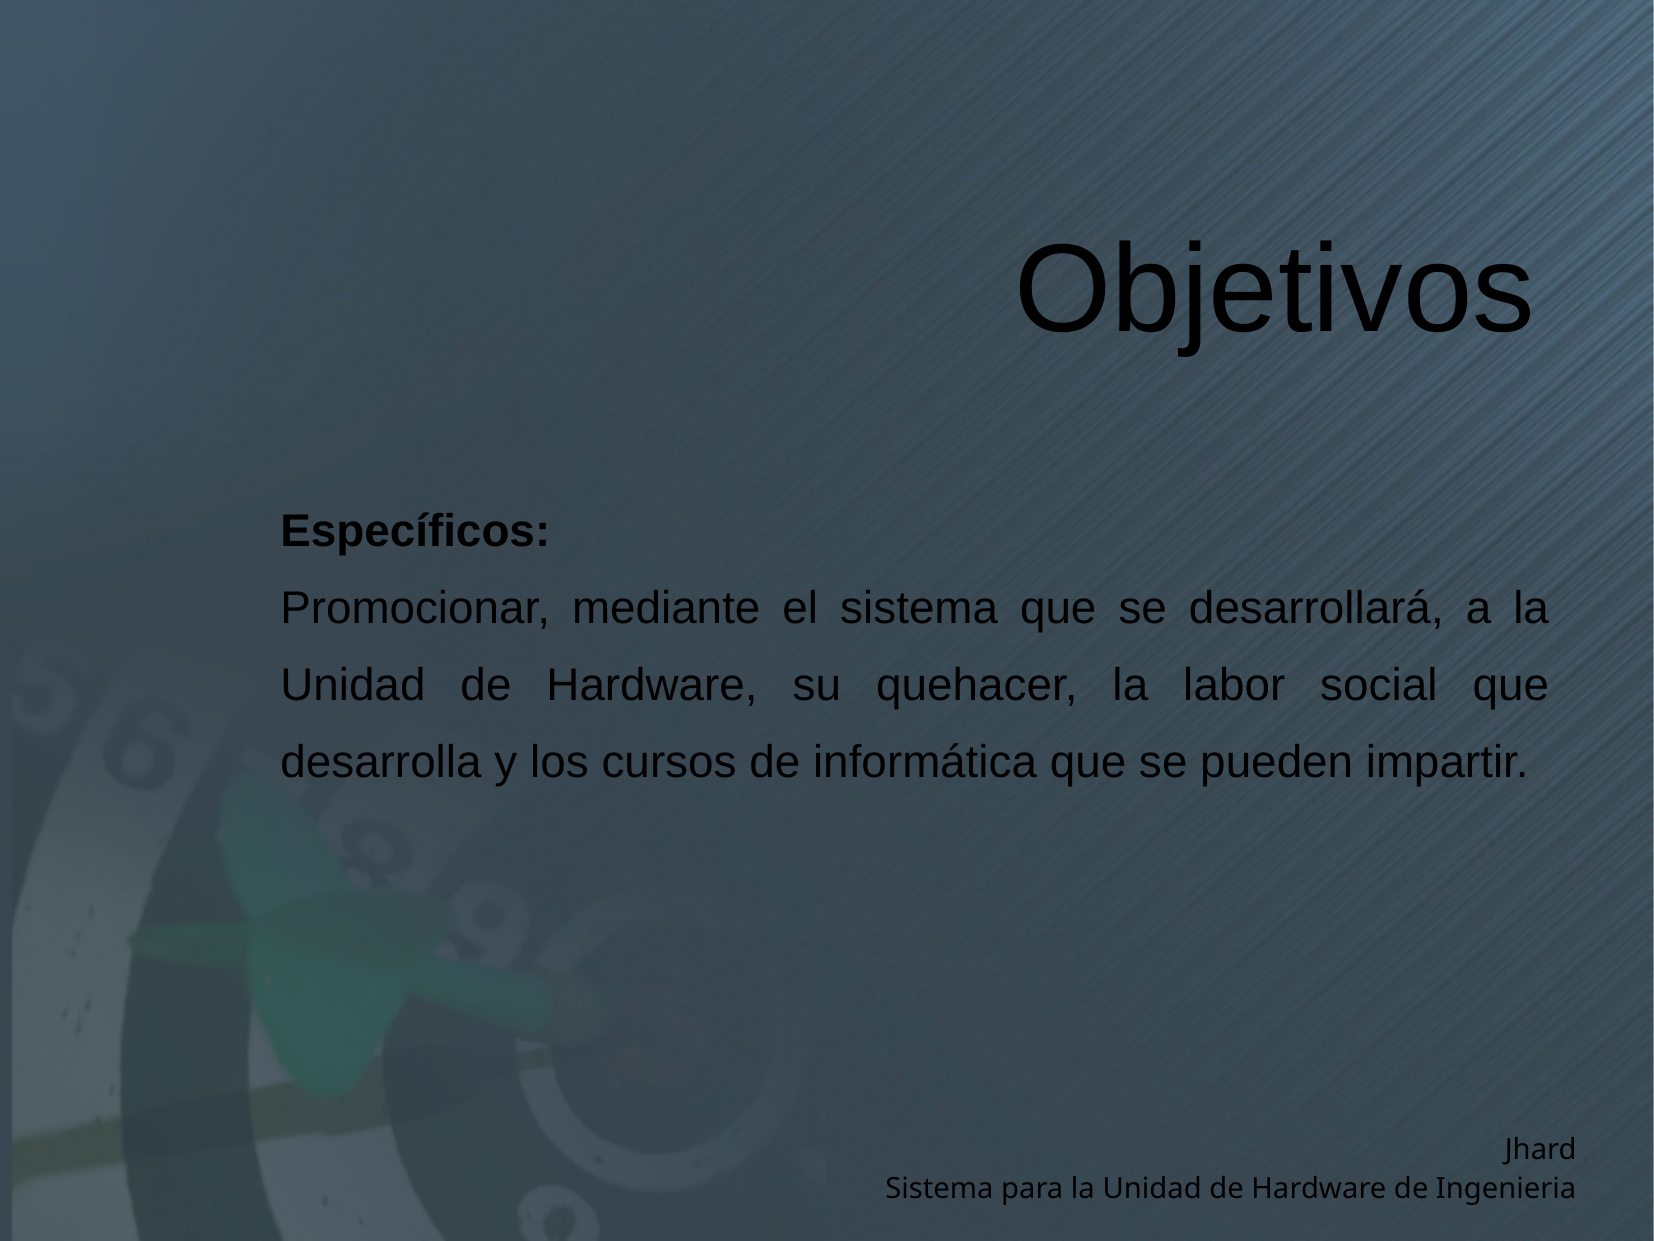

# Objetivos
Específicos:
Promocionar, mediante el sistema que se desarrollará, a la Unidad de Hardware, su quehacer, la labor social que desarrolla y los cursos de informática que se pueden impartir.